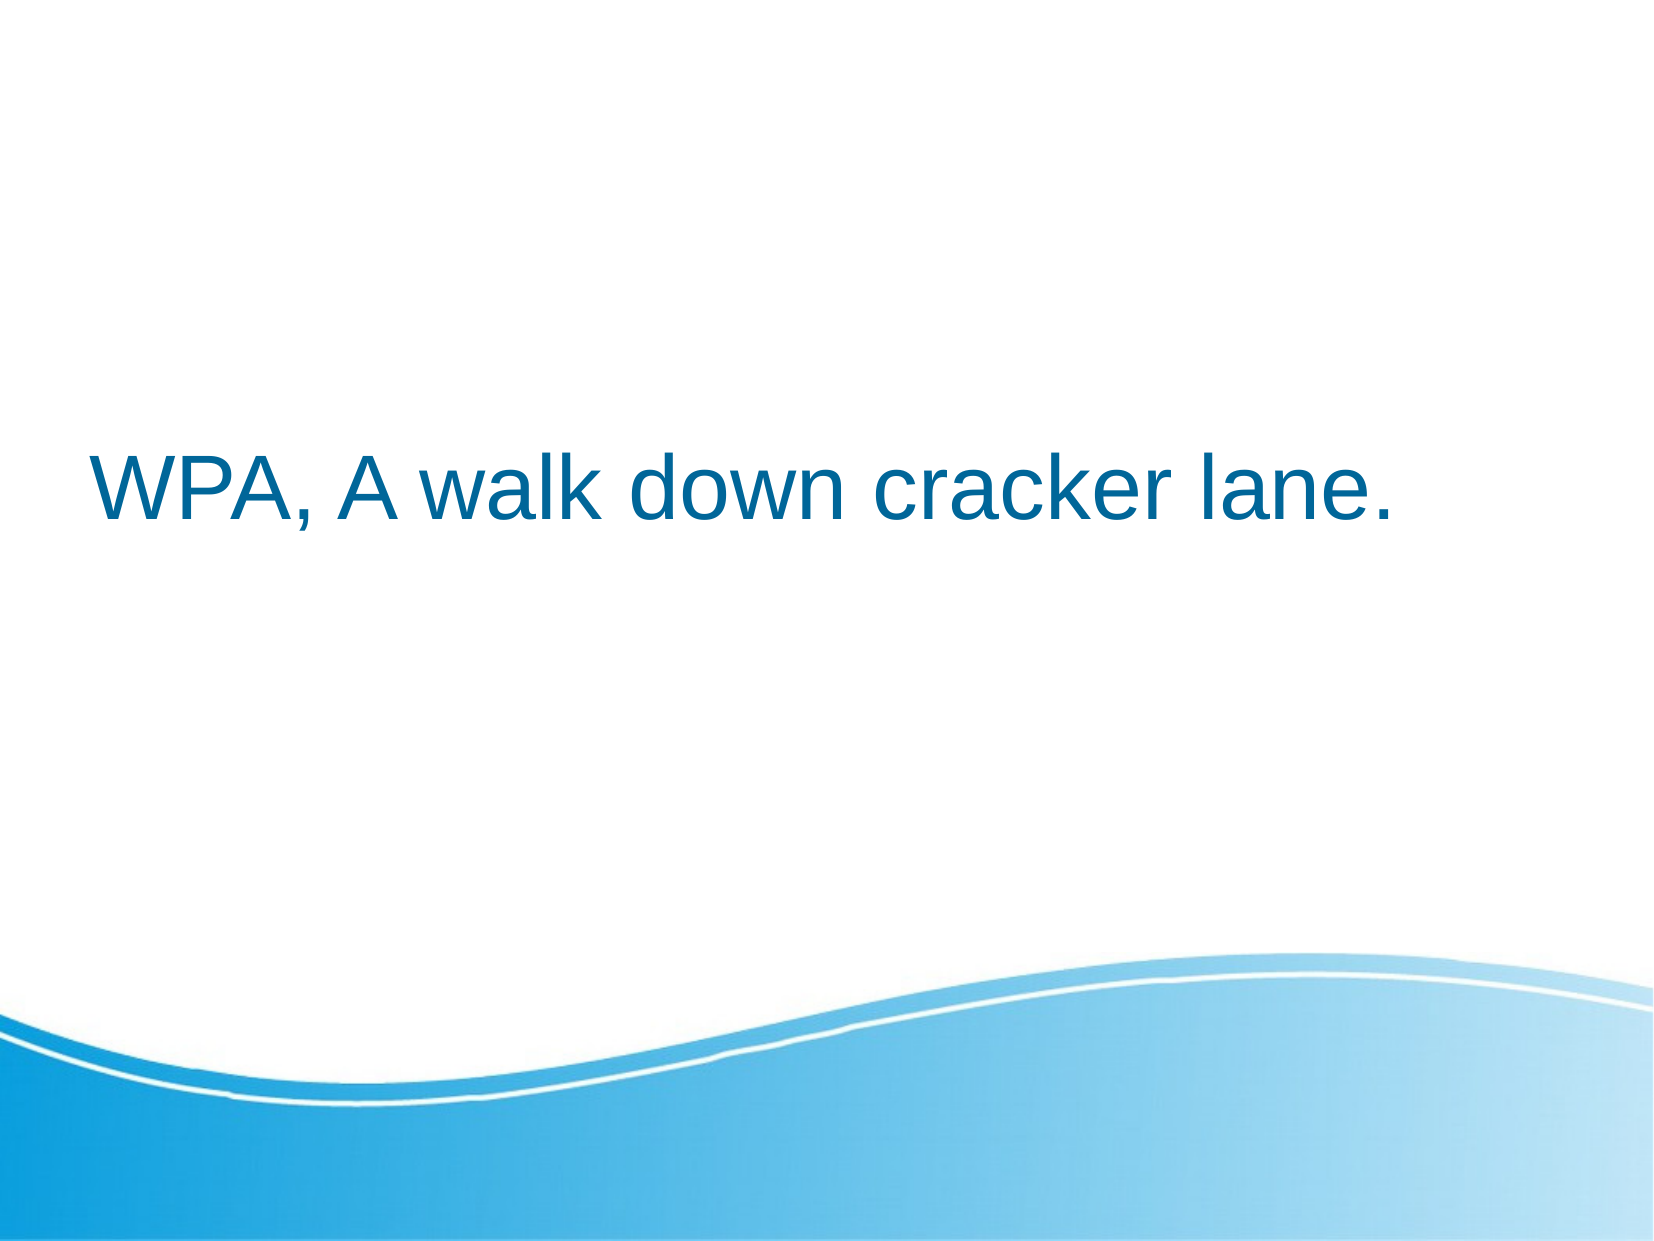

# WPA, A walk down cracker lane.